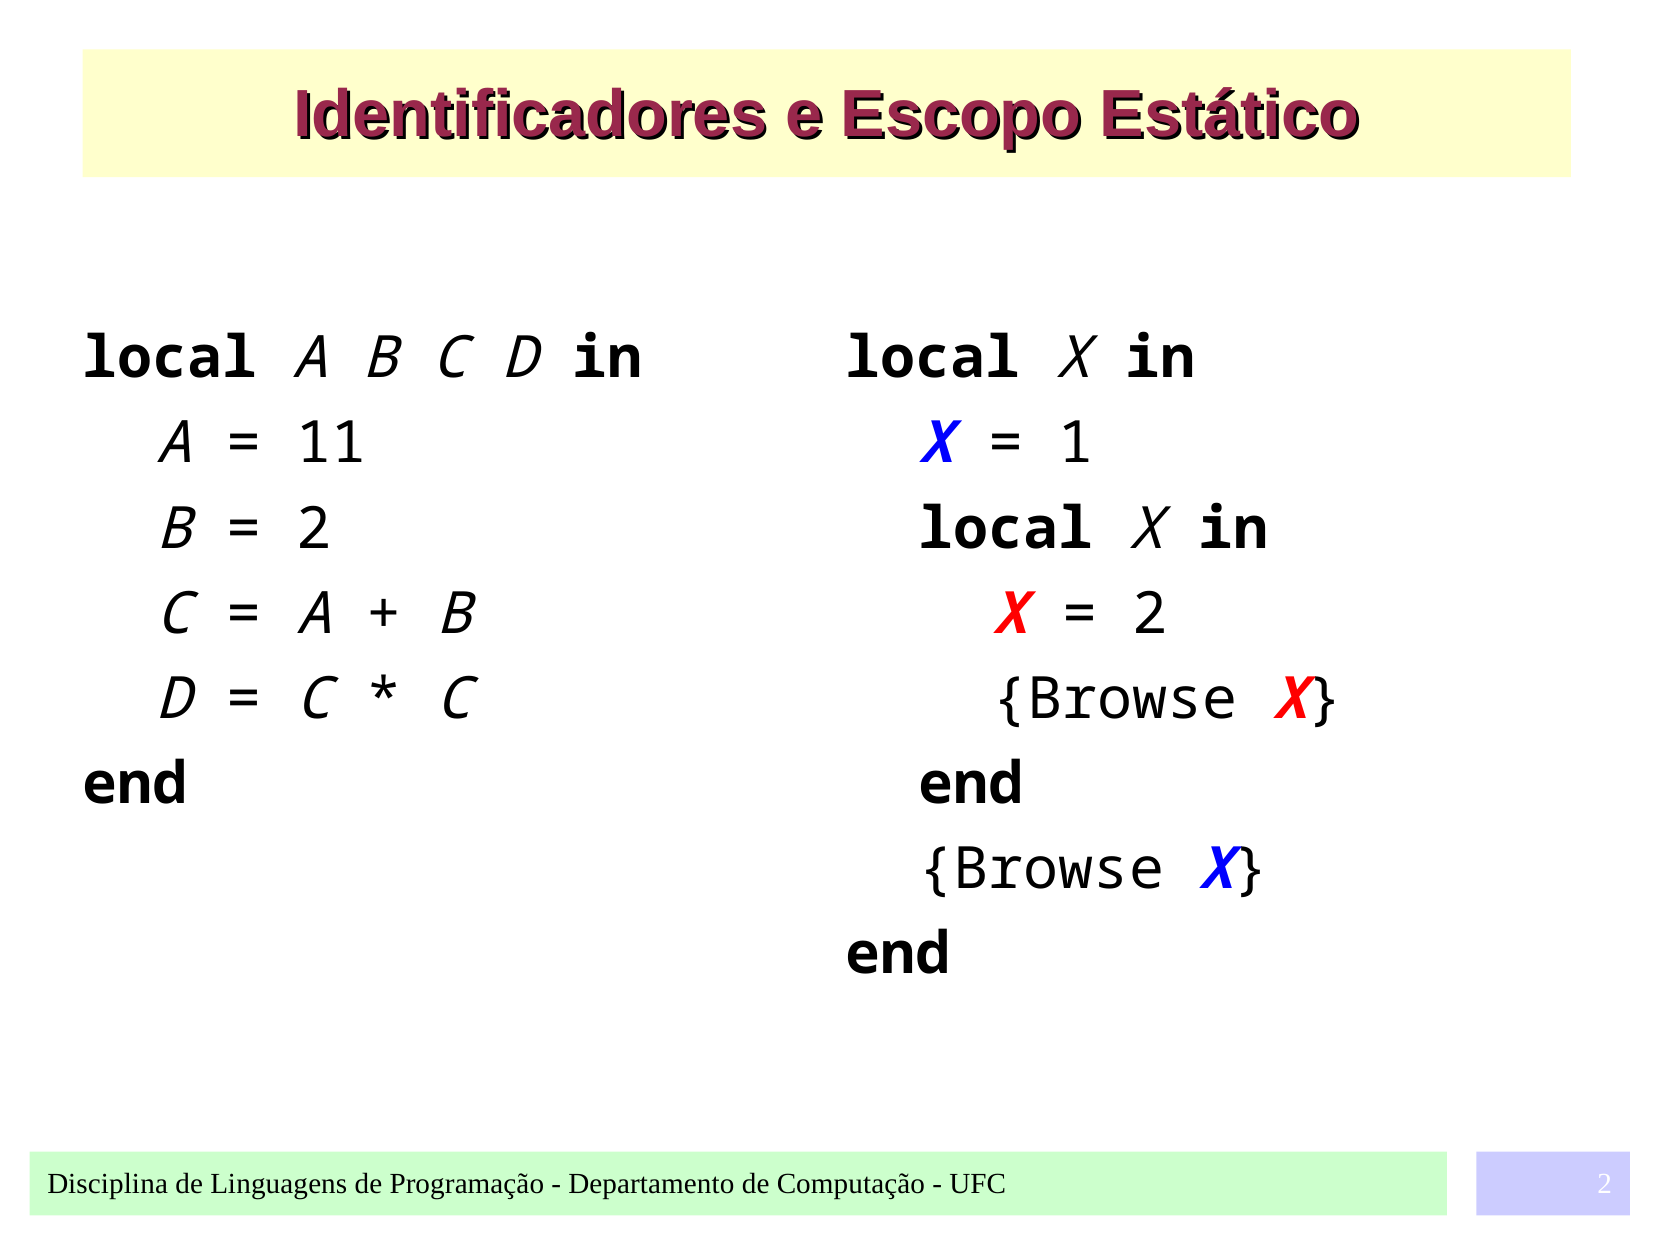

# Identificadores e Escopo Estático
local A B C D in
	A = 11
	B = 2
	C = A + B
	D = C * C
end
local X in
	X = 1
	local X in
		X = 2
		{Browse X}
	end
	{Browse X}
end
Disciplina de Linguagens de Programação - Departamento de Computação - UFC
2